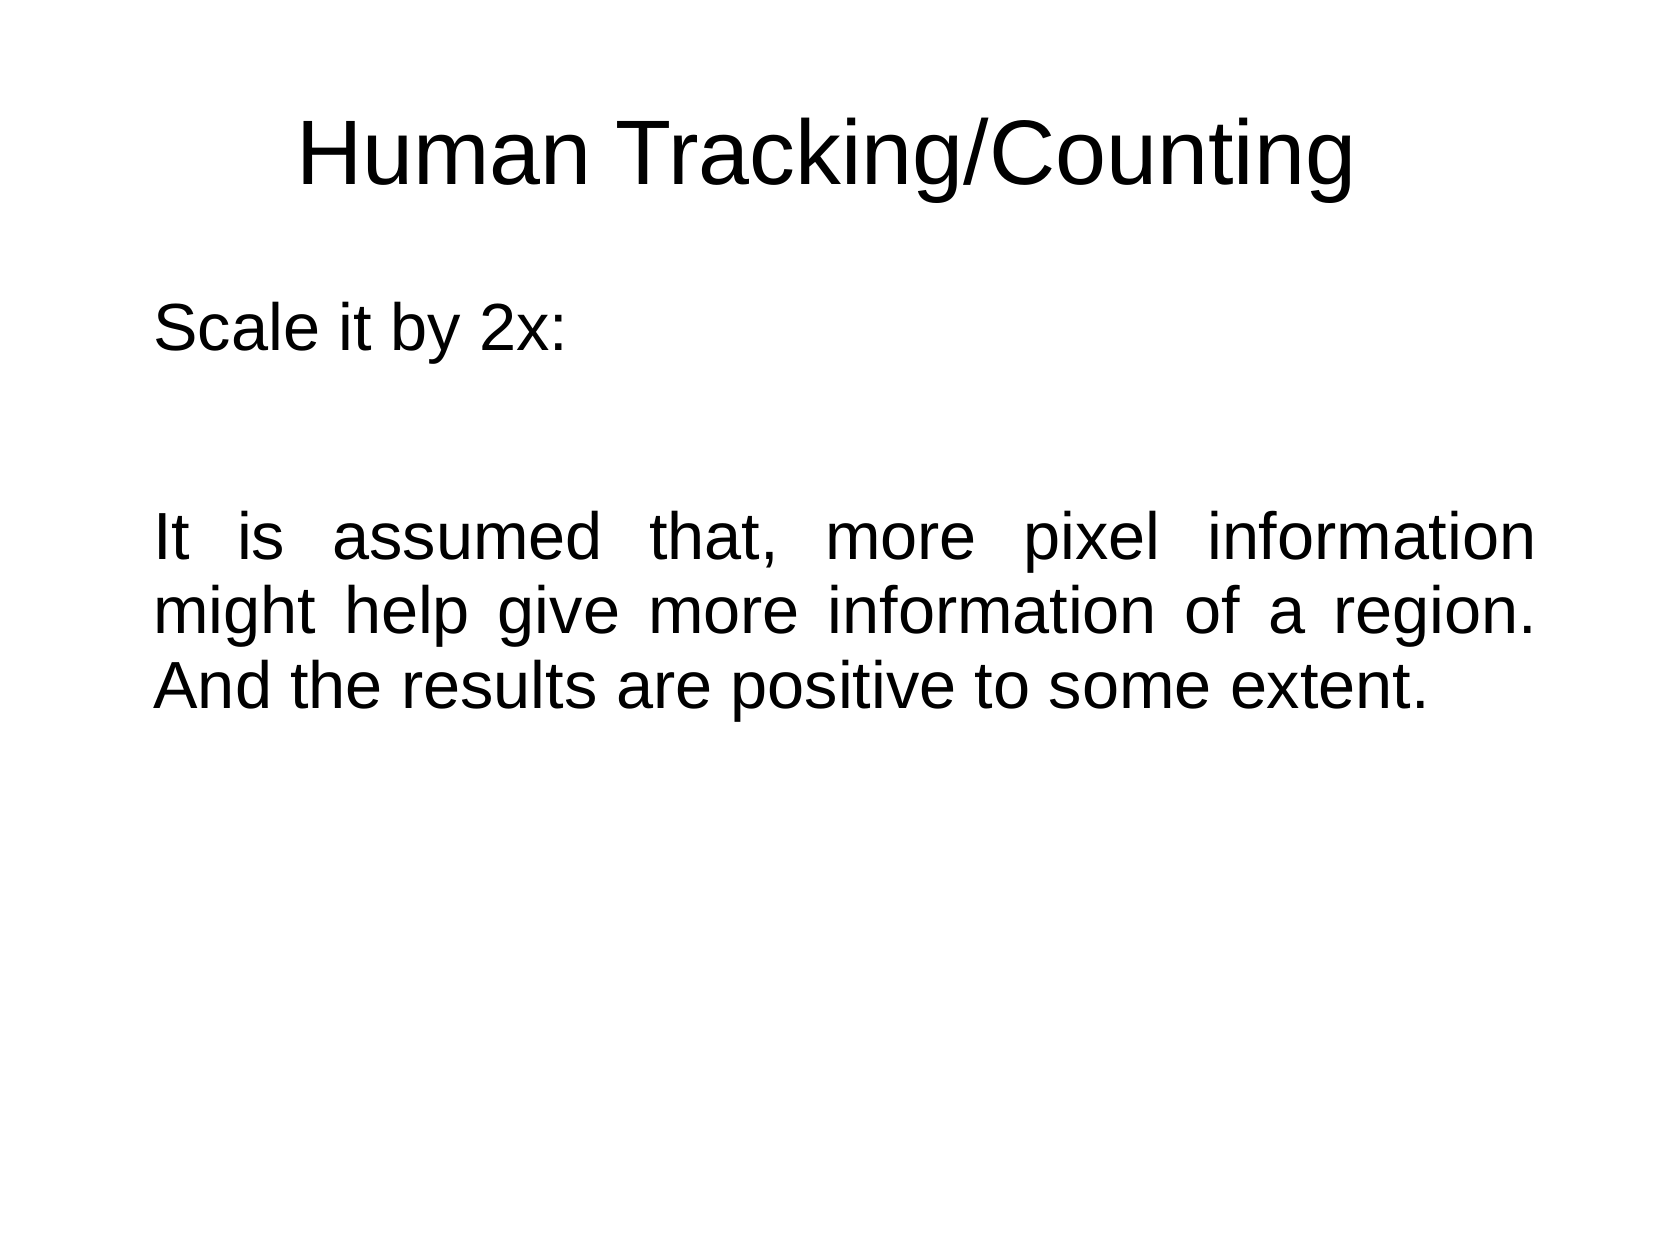

# Human Tracking/Counting
Scale it by 2x:
It is assumed that, more pixel information might help give more information of a region. And the results are positive to some extent.